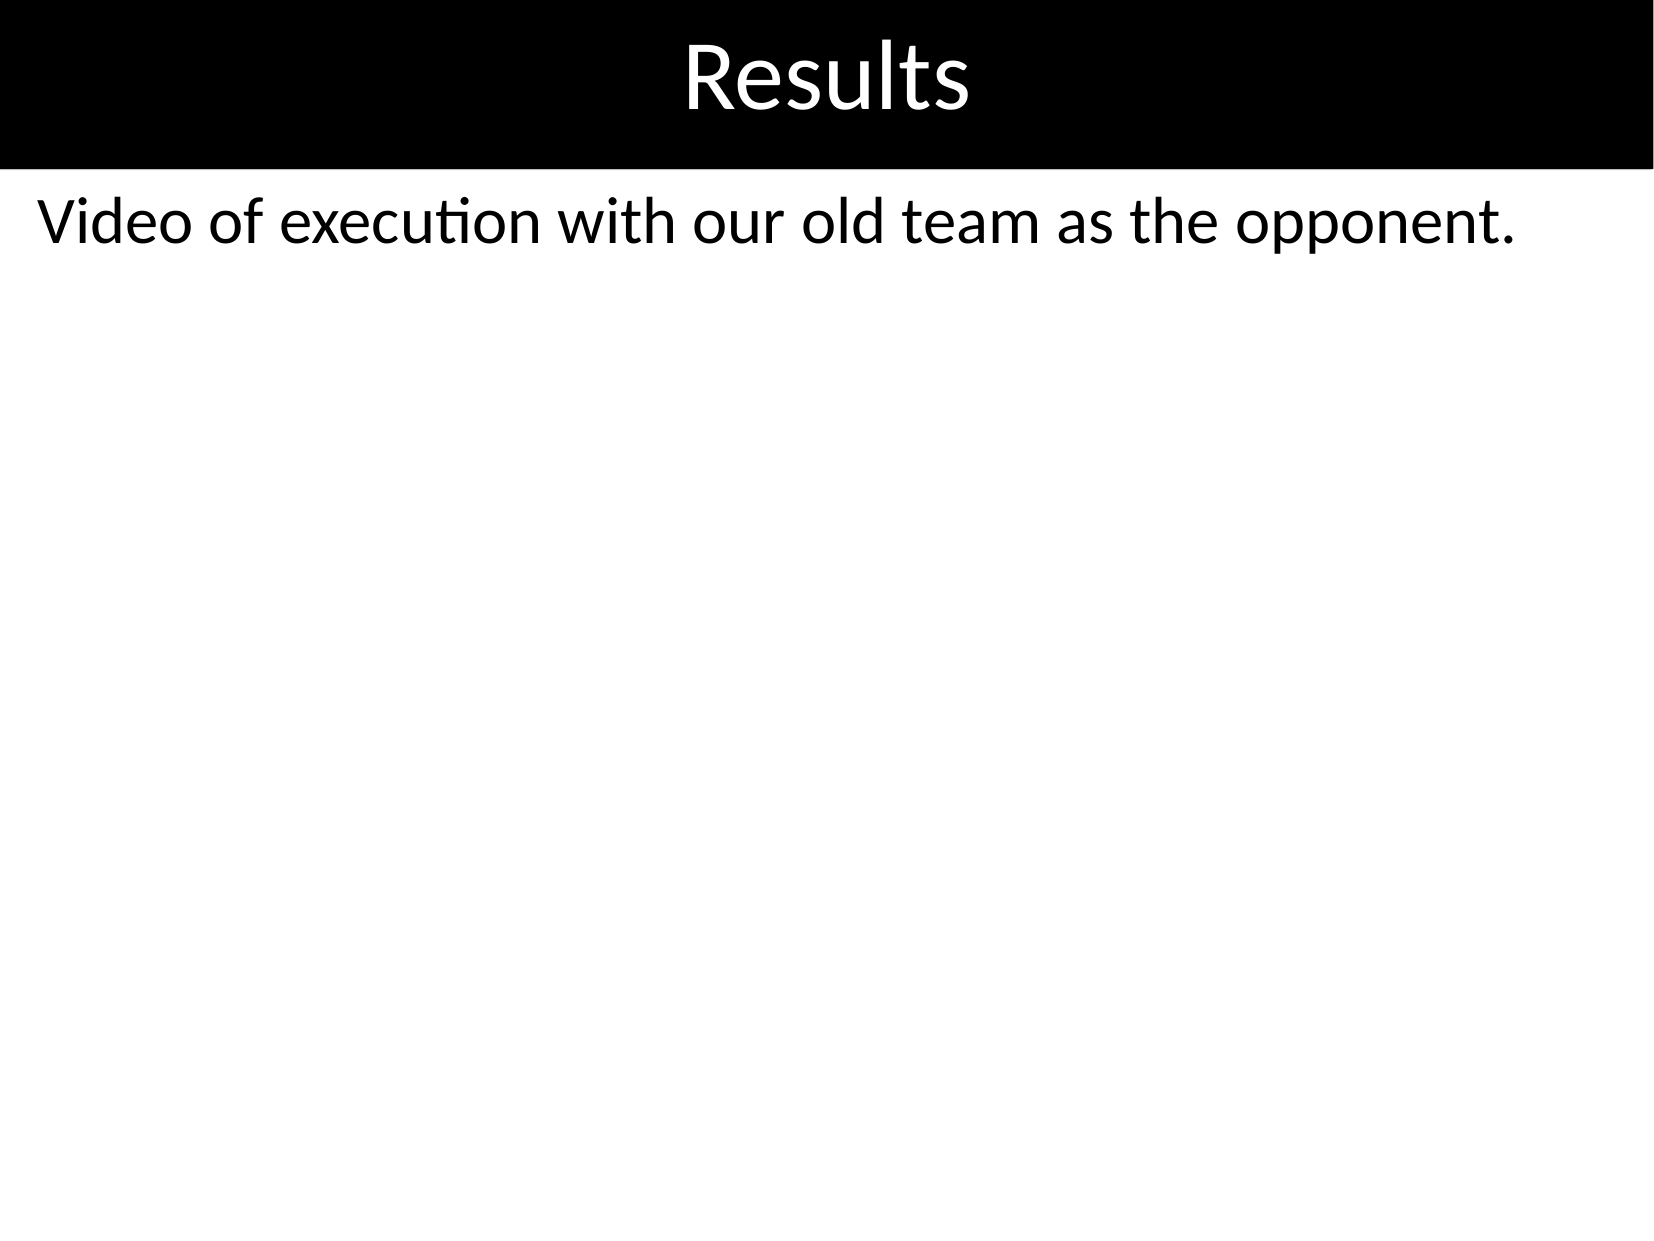

# Results
Video of execution with our old team as the opponent.